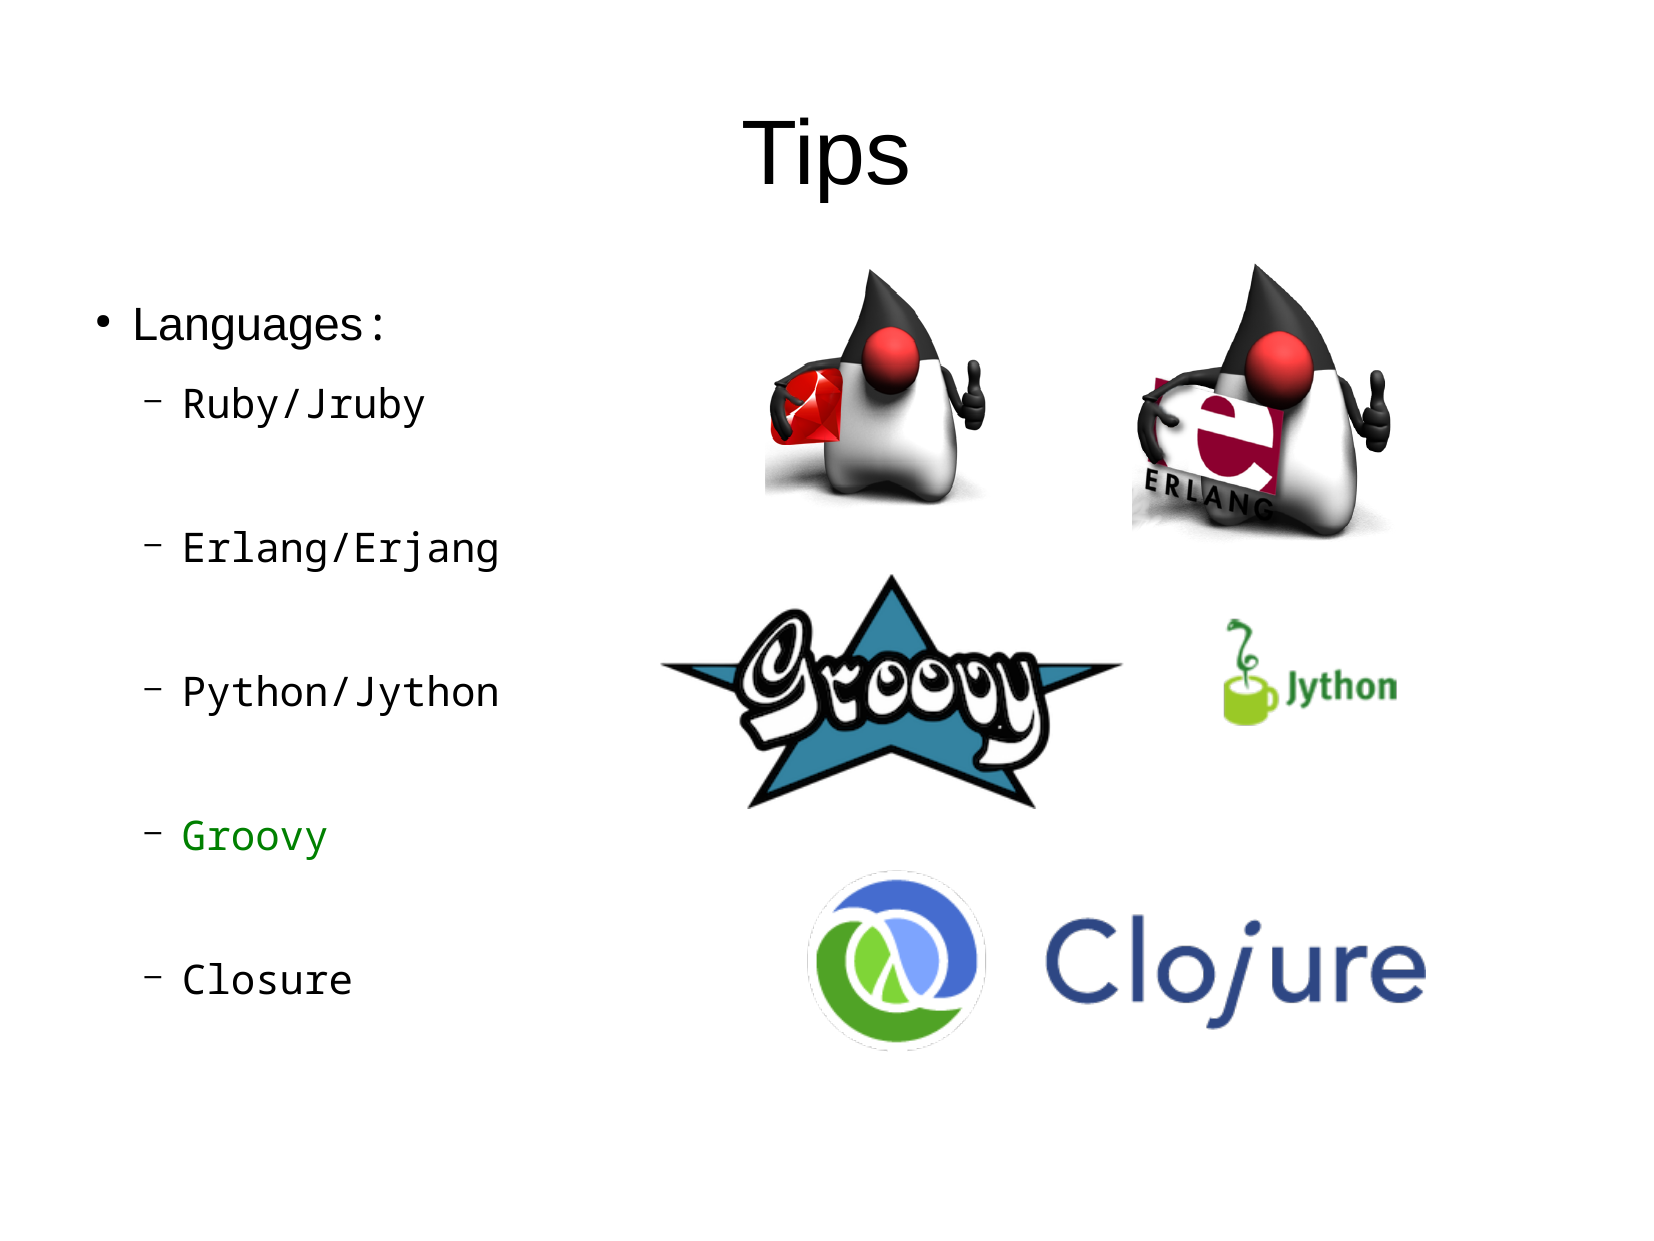

# Tips
Languages:
Ruby/Jruby
Erlang/Erjang
Python/Jython
Groovy
Closure